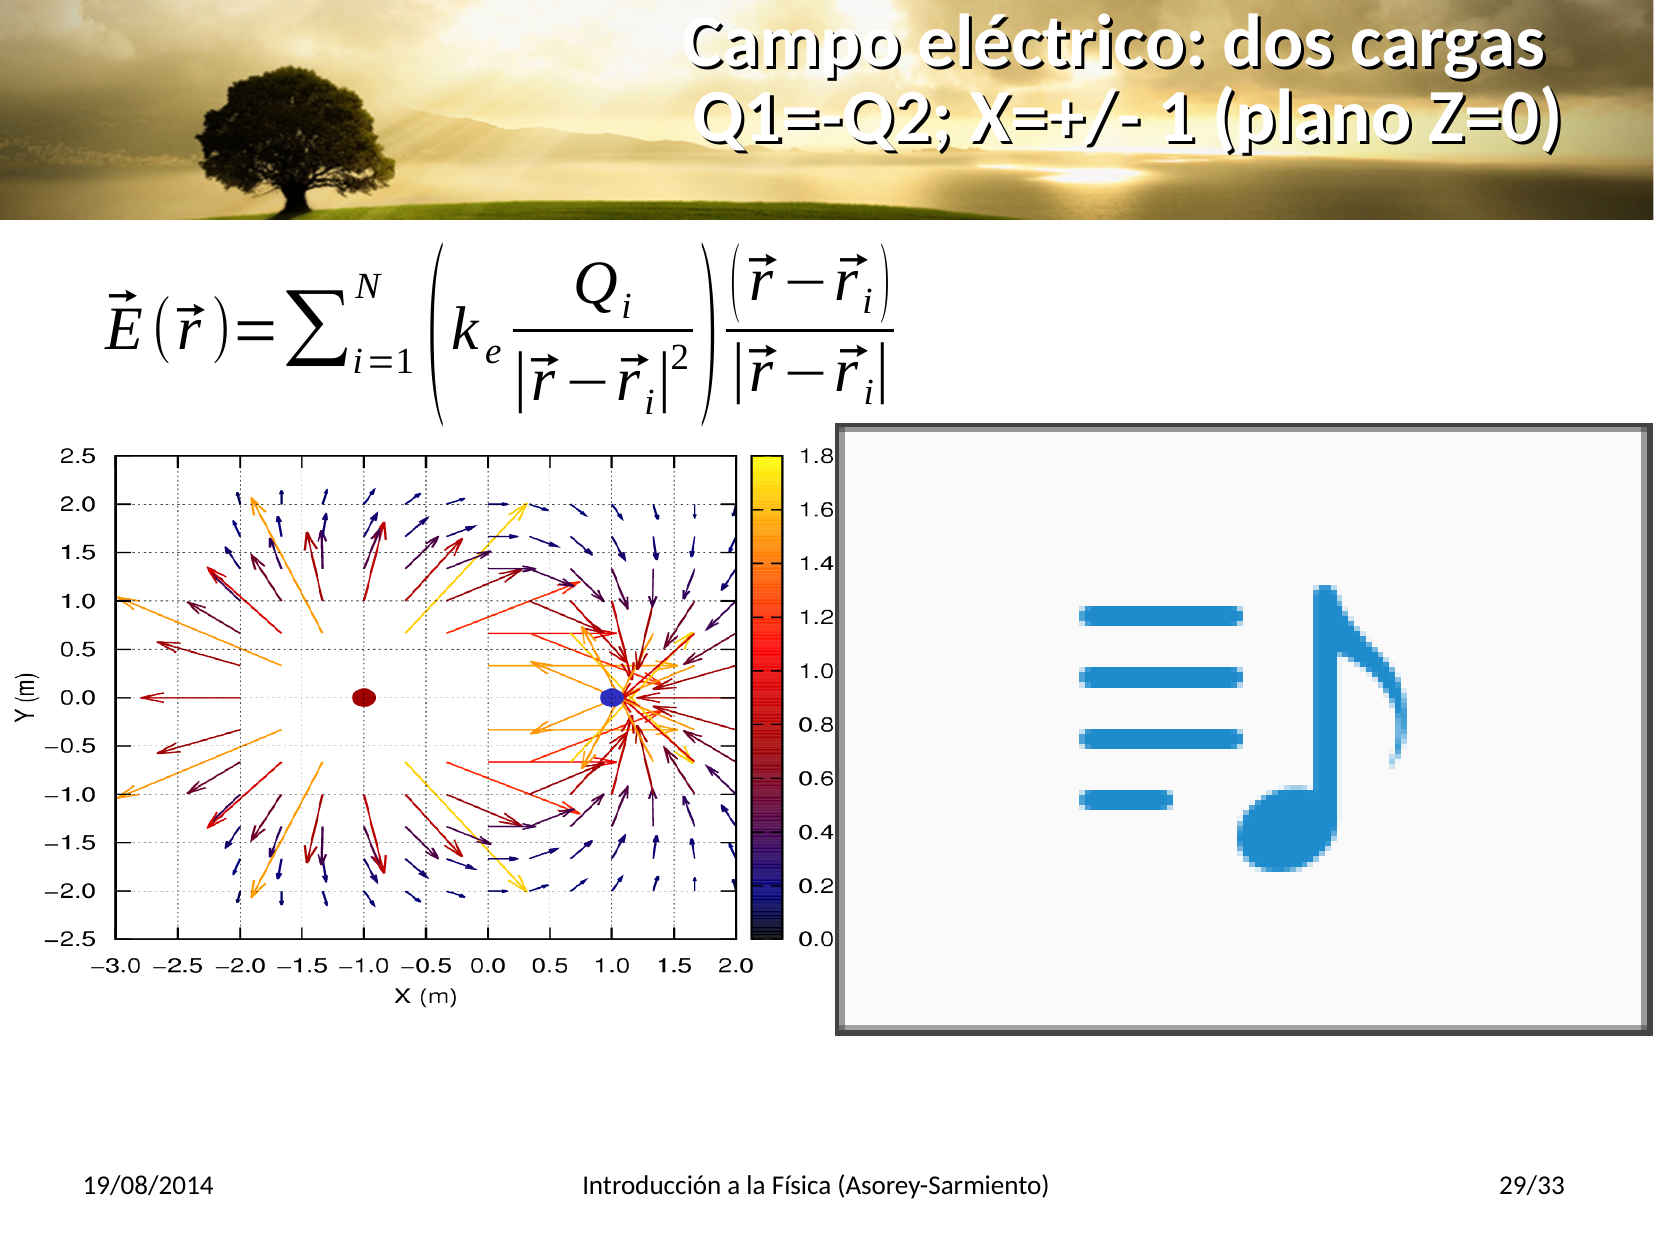

# Campo eléctrico: dos cargas Q1=-Q2; X=+/- 1 (plano Z=0)
19/08/2014
Introducción a la Física (Asorey-Sarmiento)
29